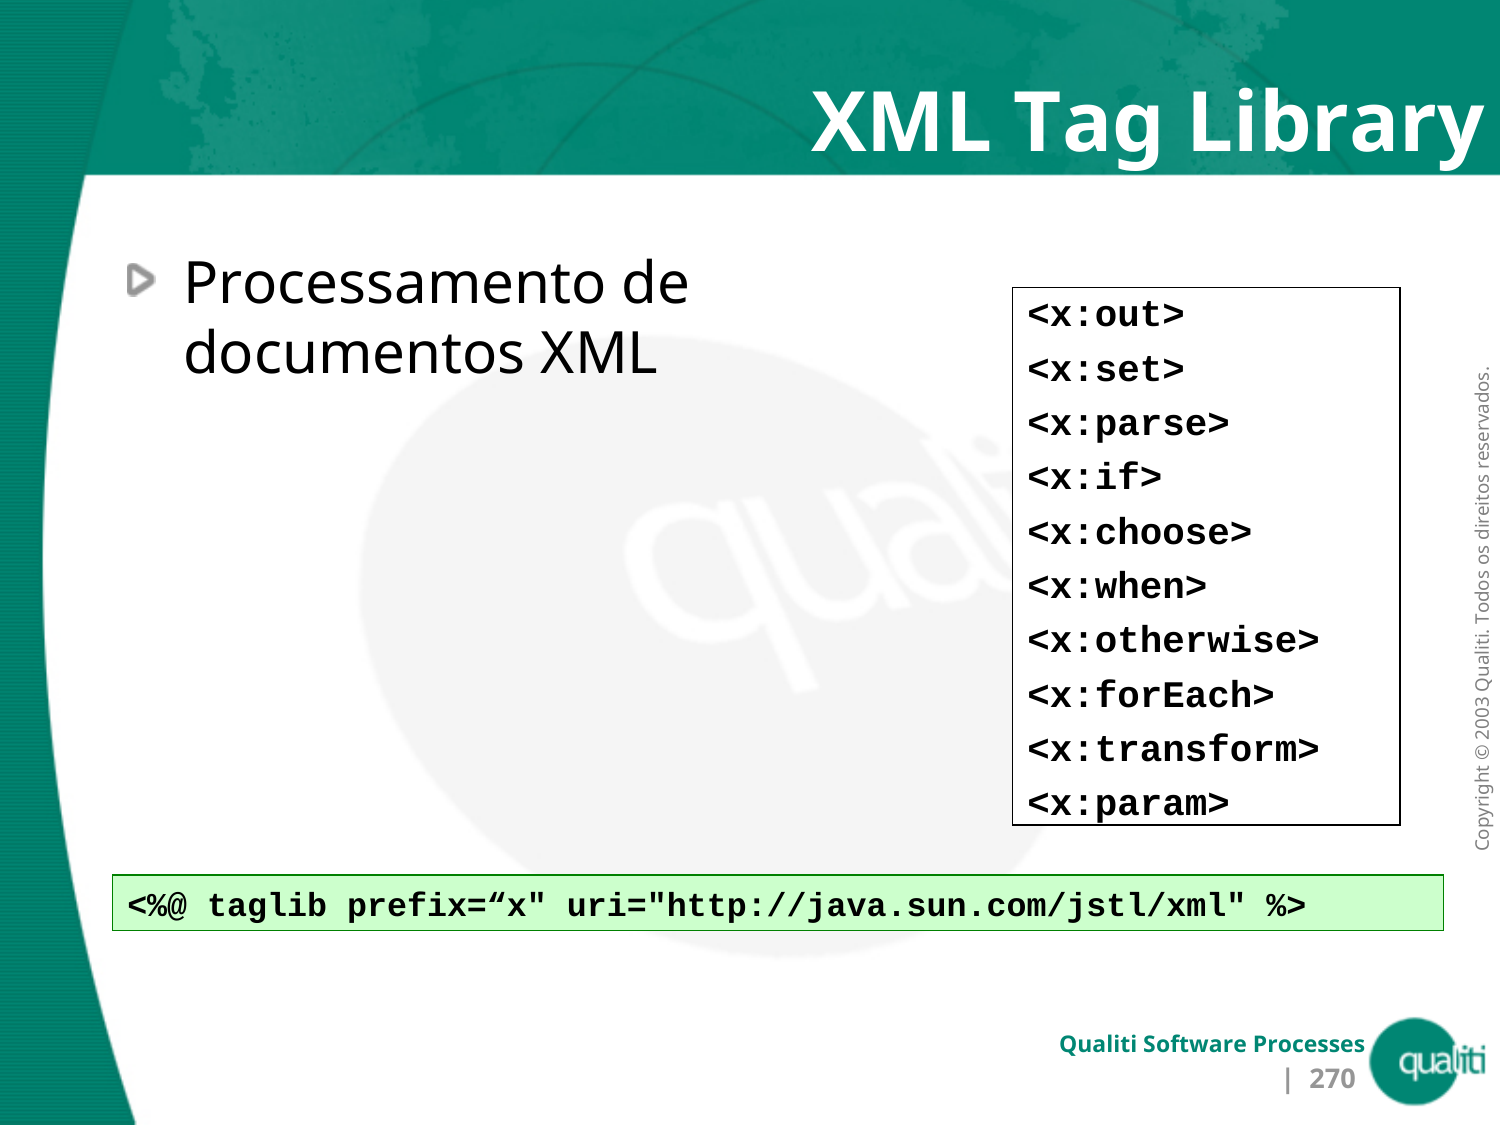

# XML Tag Library
Processamento de documentos XML
<x:out>
<x:set>
<x:parse>
<x:if>
<x:choose>
<x:when>
<x:otherwise>
<x:forEach>
<x:transform>
<x:param>
<%@ taglib prefix=“x" uri="http://java.sun.com/jstl/xml" %>